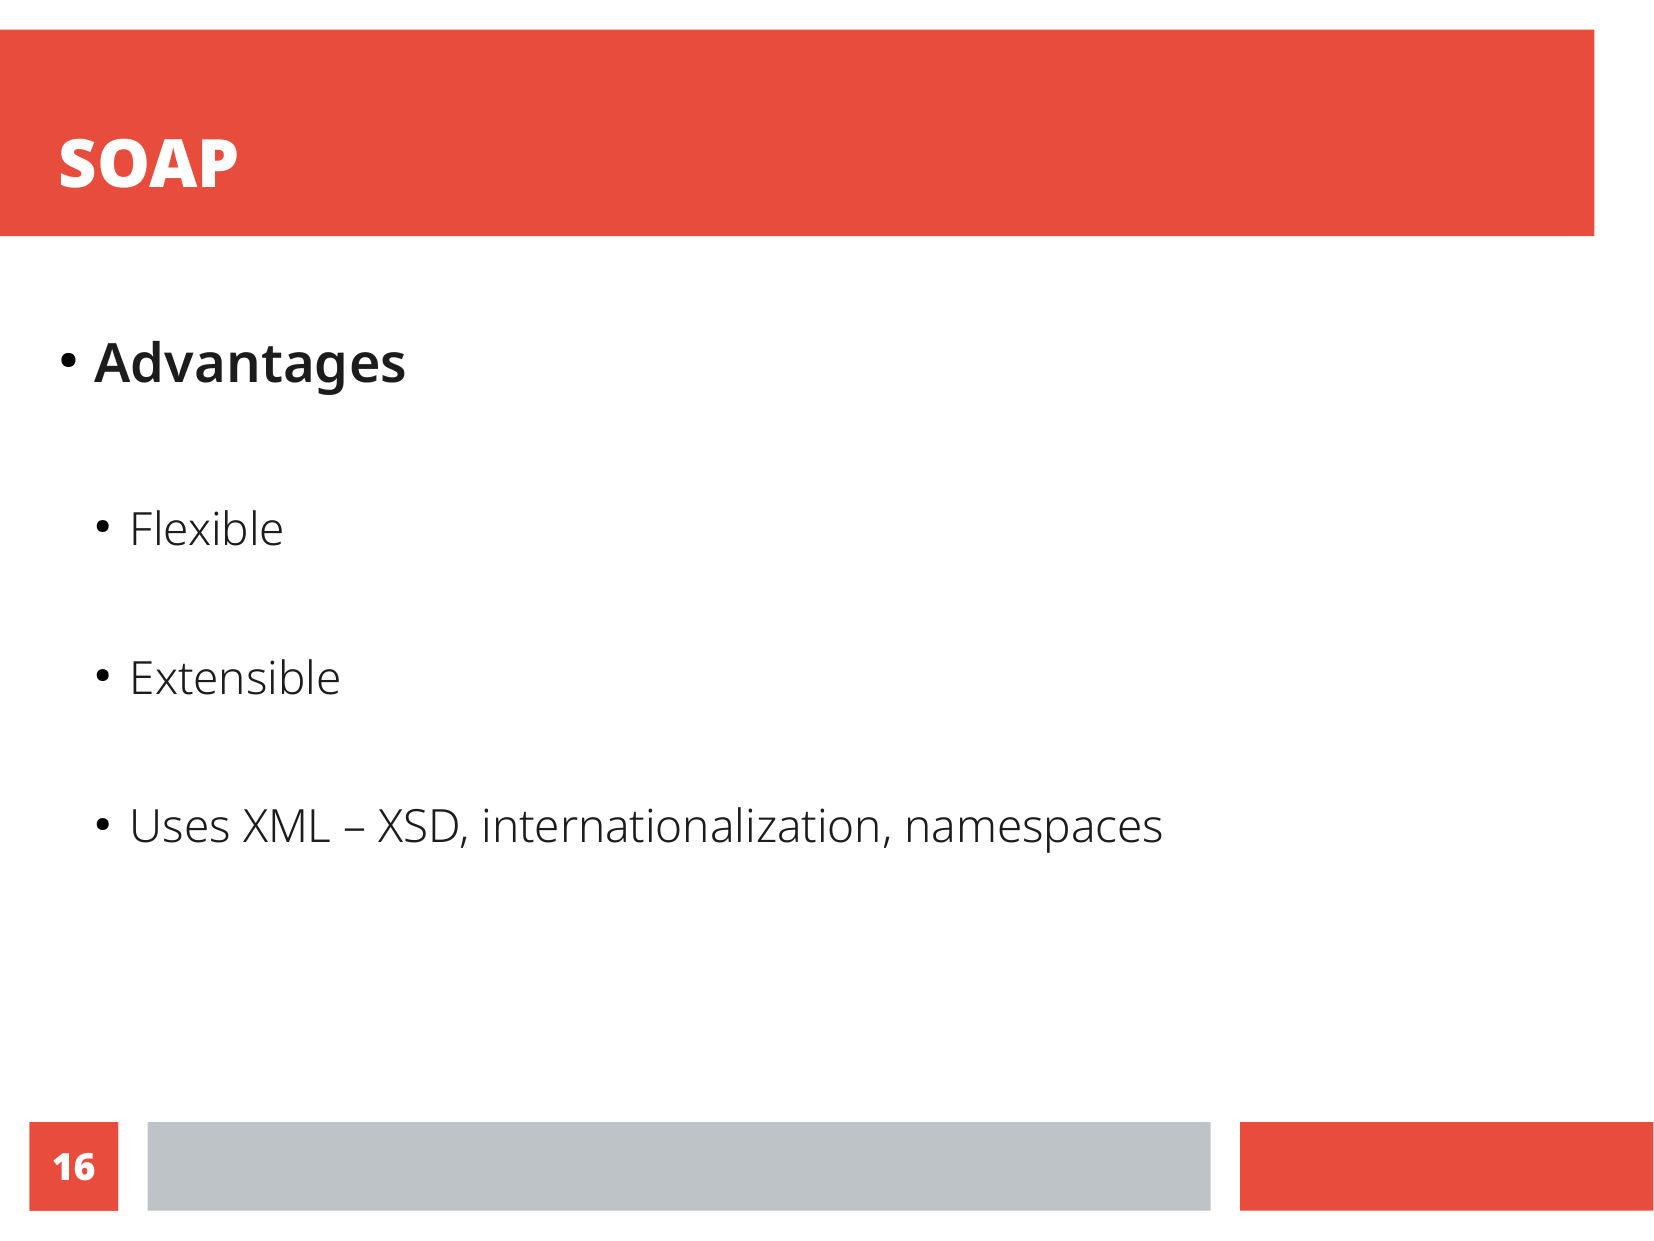

# SOAP
Advantages
Flexible
Extensible
Uses XML – XSD, internationalization, namespaces
16